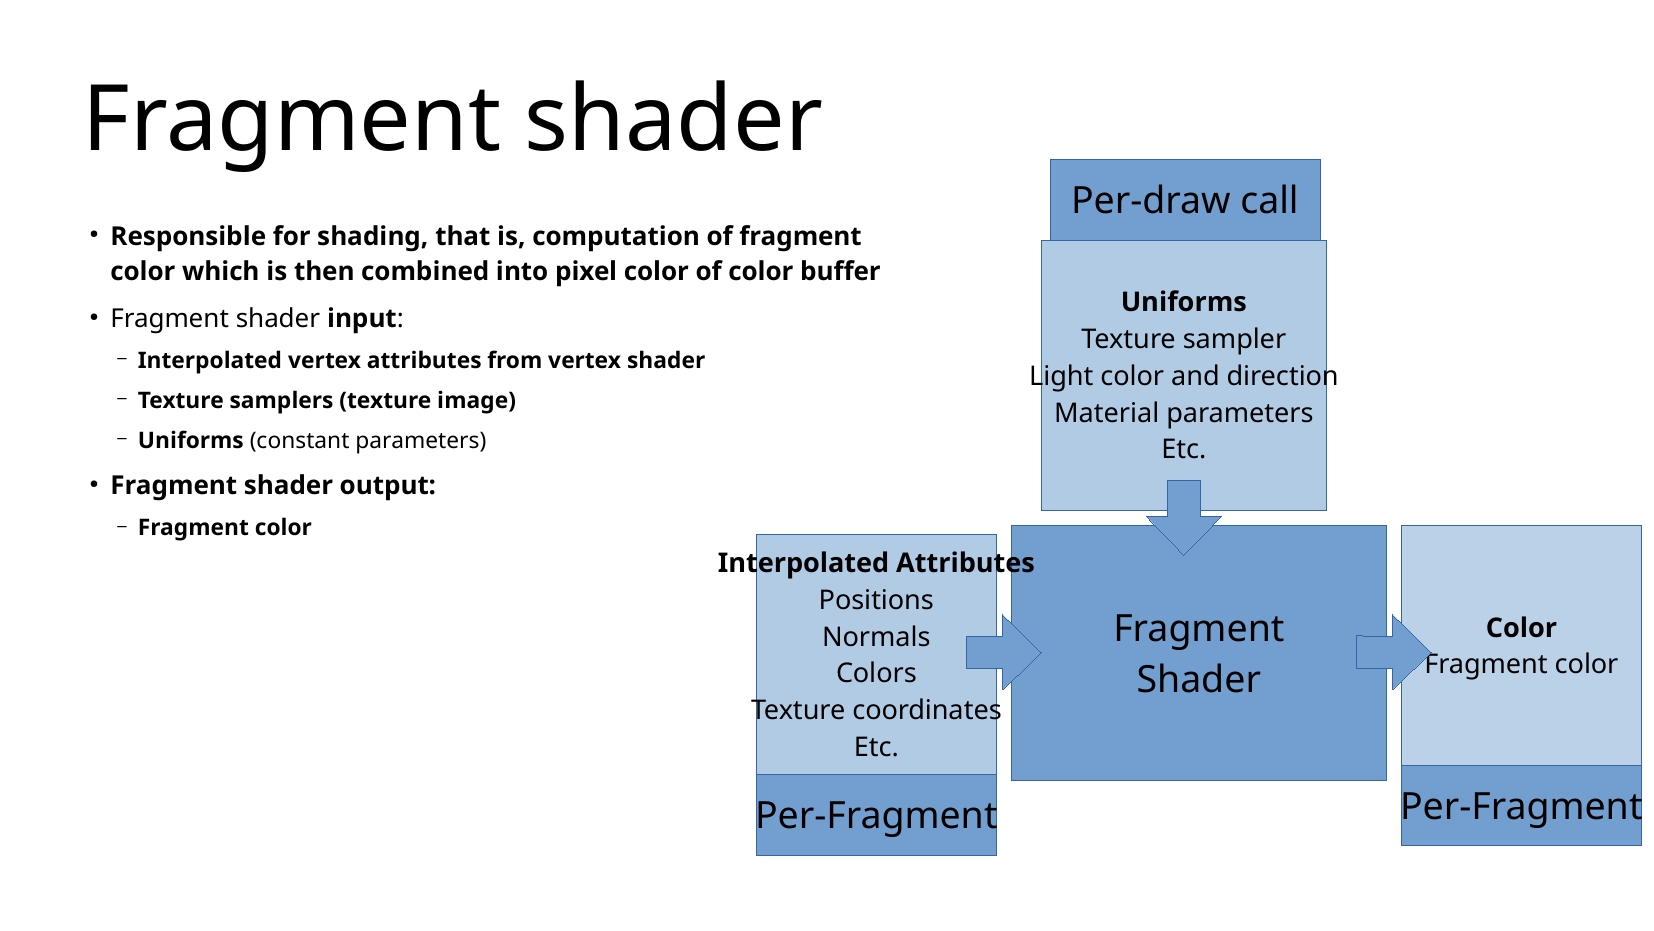

# Fragment shader
Per-draw call
Responsible for shading, that is, computation of fragment color which is then combined into pixel color of color buffer
Fragment shader input:
Interpolated vertex attributes from vertex shader
Texture samplers (texture image)
Uniforms (constant parameters)
Fragment shader output:
Fragment color
Uniforms
Texture sampler
Light color and direction
Material parameters
Etc.
Fragment
Shader
Color
Fragment color
Interpolated Attributes
Positions
Normals
Colors
Texture coordinates
Etc.
Per-Fragment
Per-Fragment